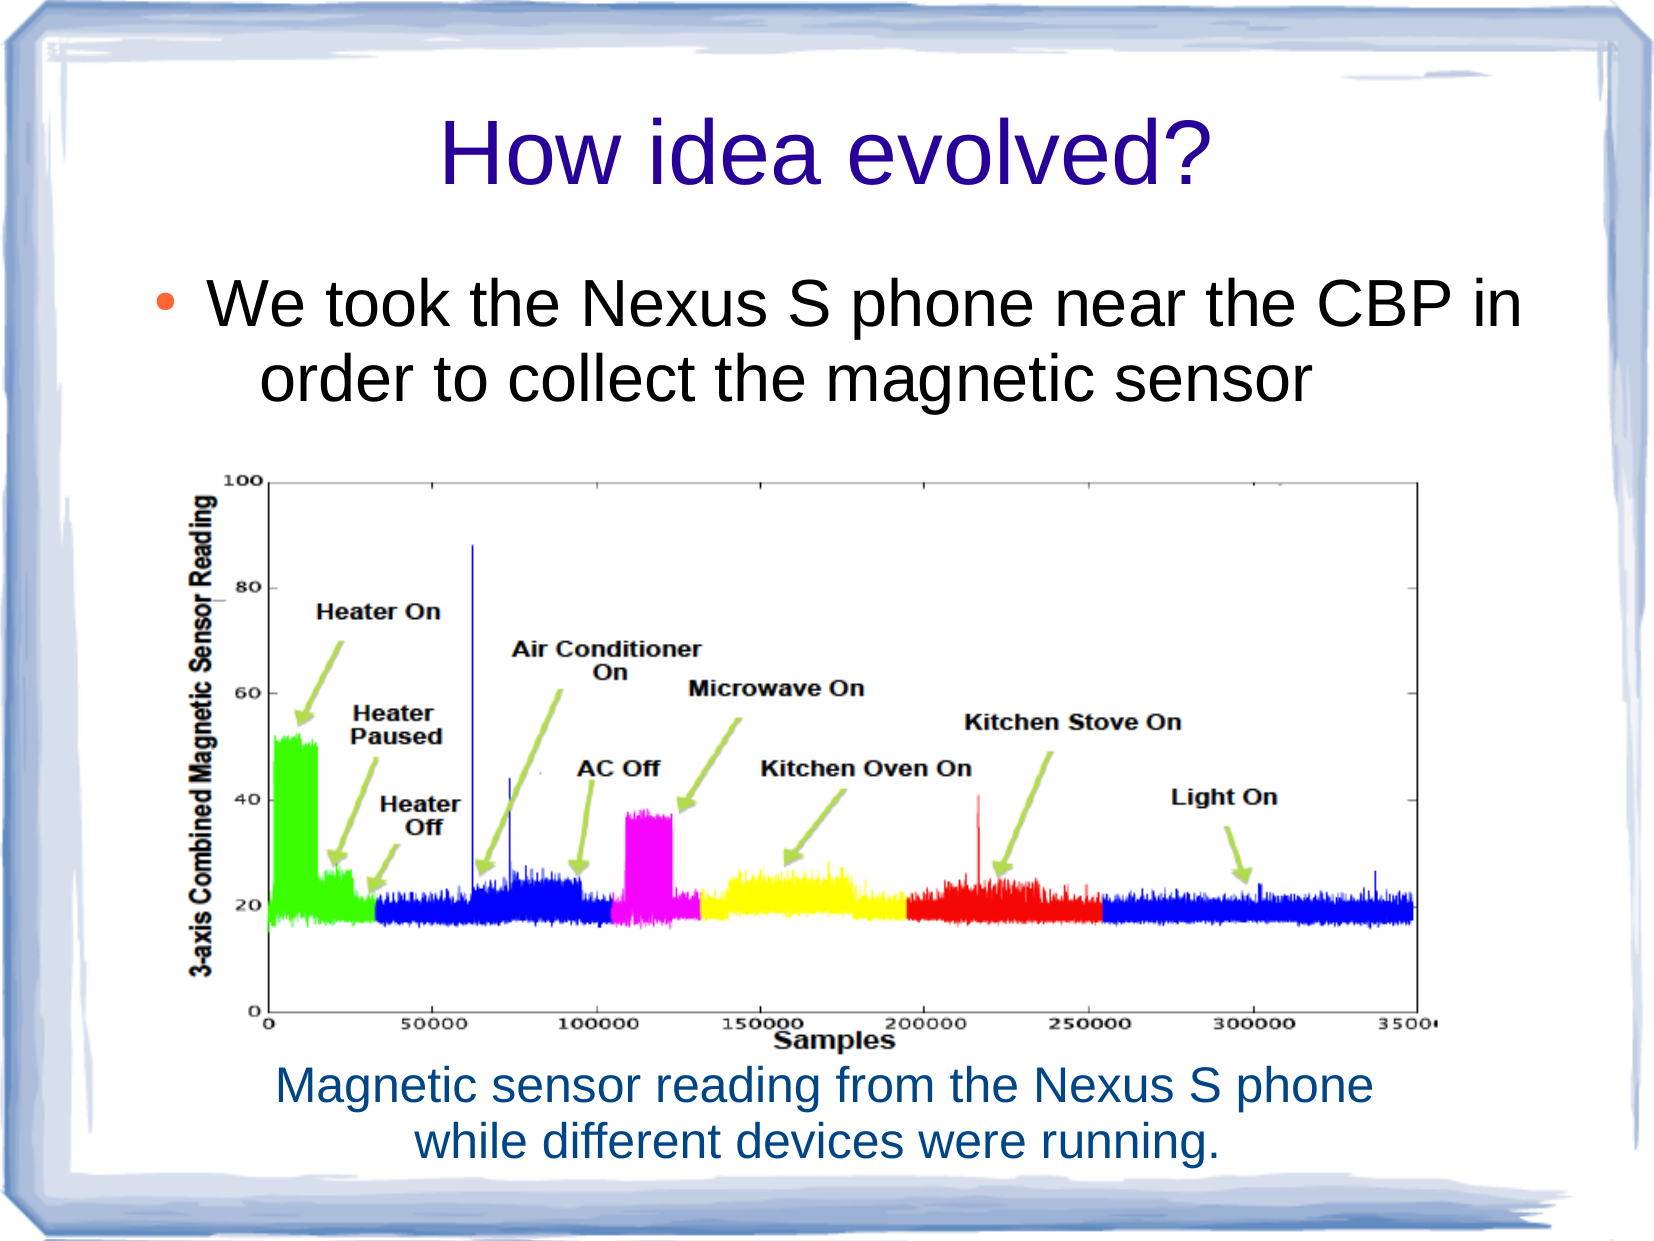

# How idea evolved?
We took the Nexus S phone near the CBP in order to collect the magnetic sensor reading.
Magnetic sensor reading from the Nexus S phone while different devices were running.